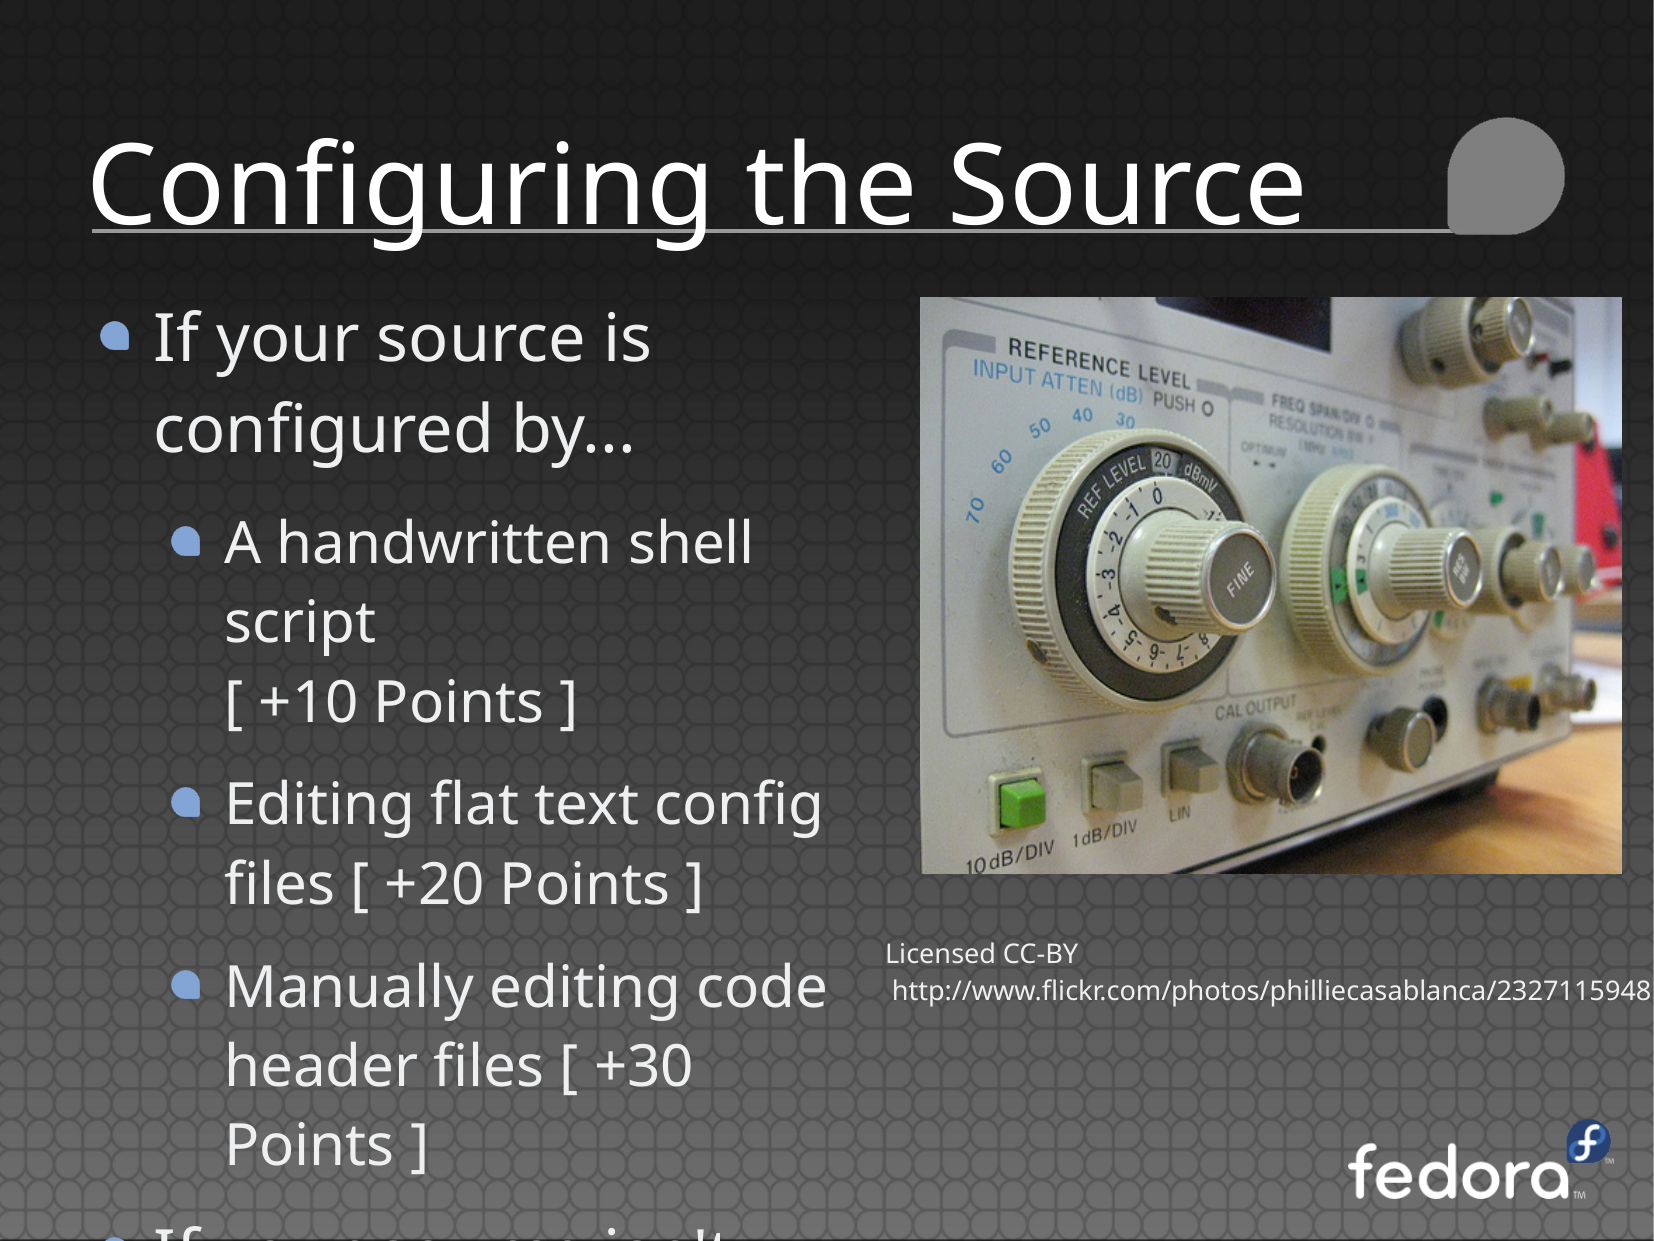

Configuring the Source
# If your source is configured by...
A handwritten shell script
[ +10 Points ]
Editing flat text config files [ +20 Points ]
Manually editing code header files [ +30 Points ]
If your source isn't configurable...
[ +50 Points ]
Licensed CC-BY
 http://www.flickr.com/photos/philliecasablanca/2327115948